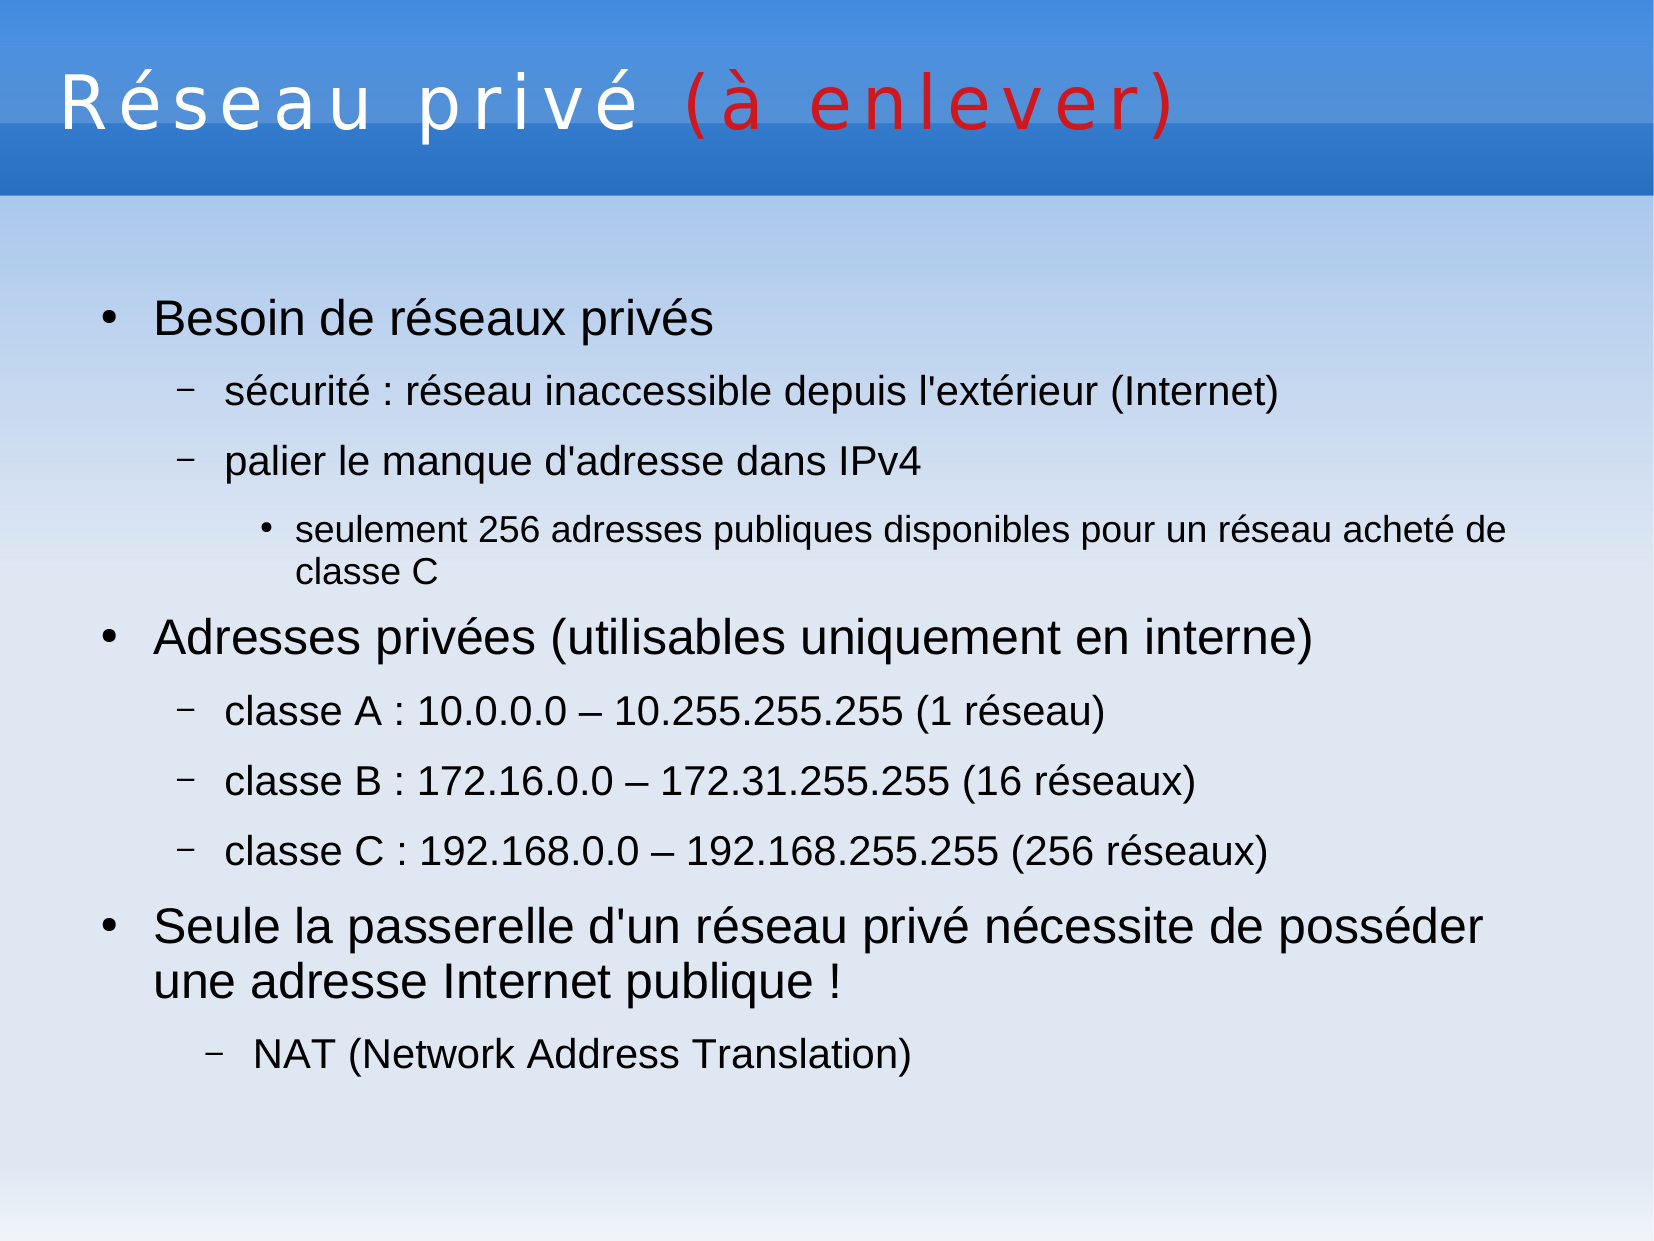

# Réseau privé (à enlever)
Besoin de réseaux privés
sécurité : réseau inaccessible depuis l'extérieur (Internet)
palier le manque d'adresse dans IPv4
seulement 256 adresses publiques disponibles pour un réseau acheté de classe C
Adresses privées (utilisables uniquement en interne)
classe A : 10.0.0.0 – 10.255.255.255 (1 réseau)
classe B : 172.16.0.0 – 172.31.255.255 (16 réseaux)
classe C : 192.168.0.0 – 192.168.255.255 (256 réseaux)
Seule la passerelle d'un réseau privé nécessite de posséder une adresse Internet publique !
NAT (Network Address Translation)